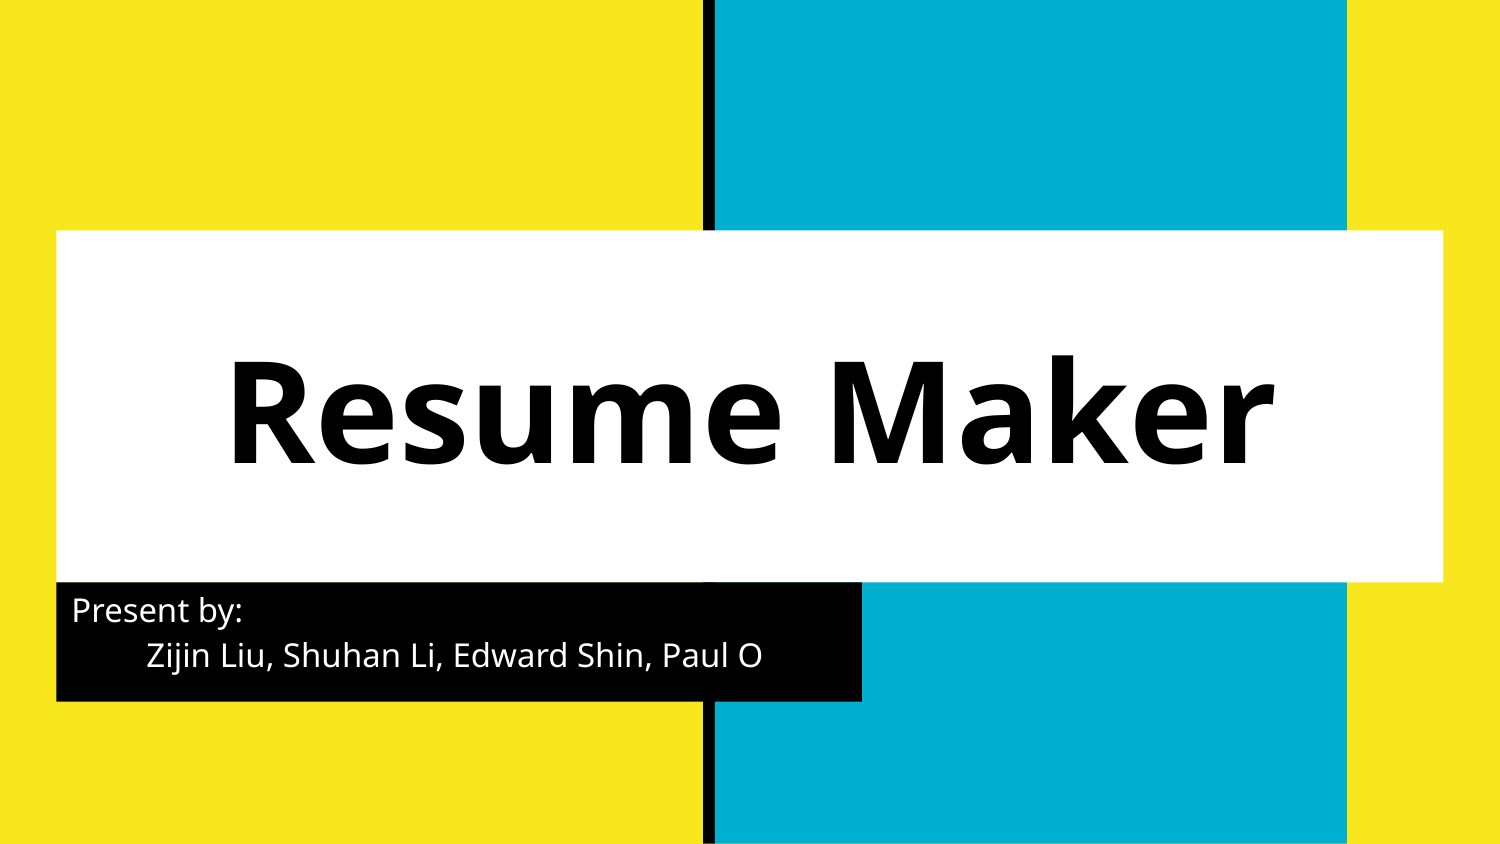

# Resume Maker
Present by:
	Zijin Liu, Shuhan Li, Edward Shin, Paul O